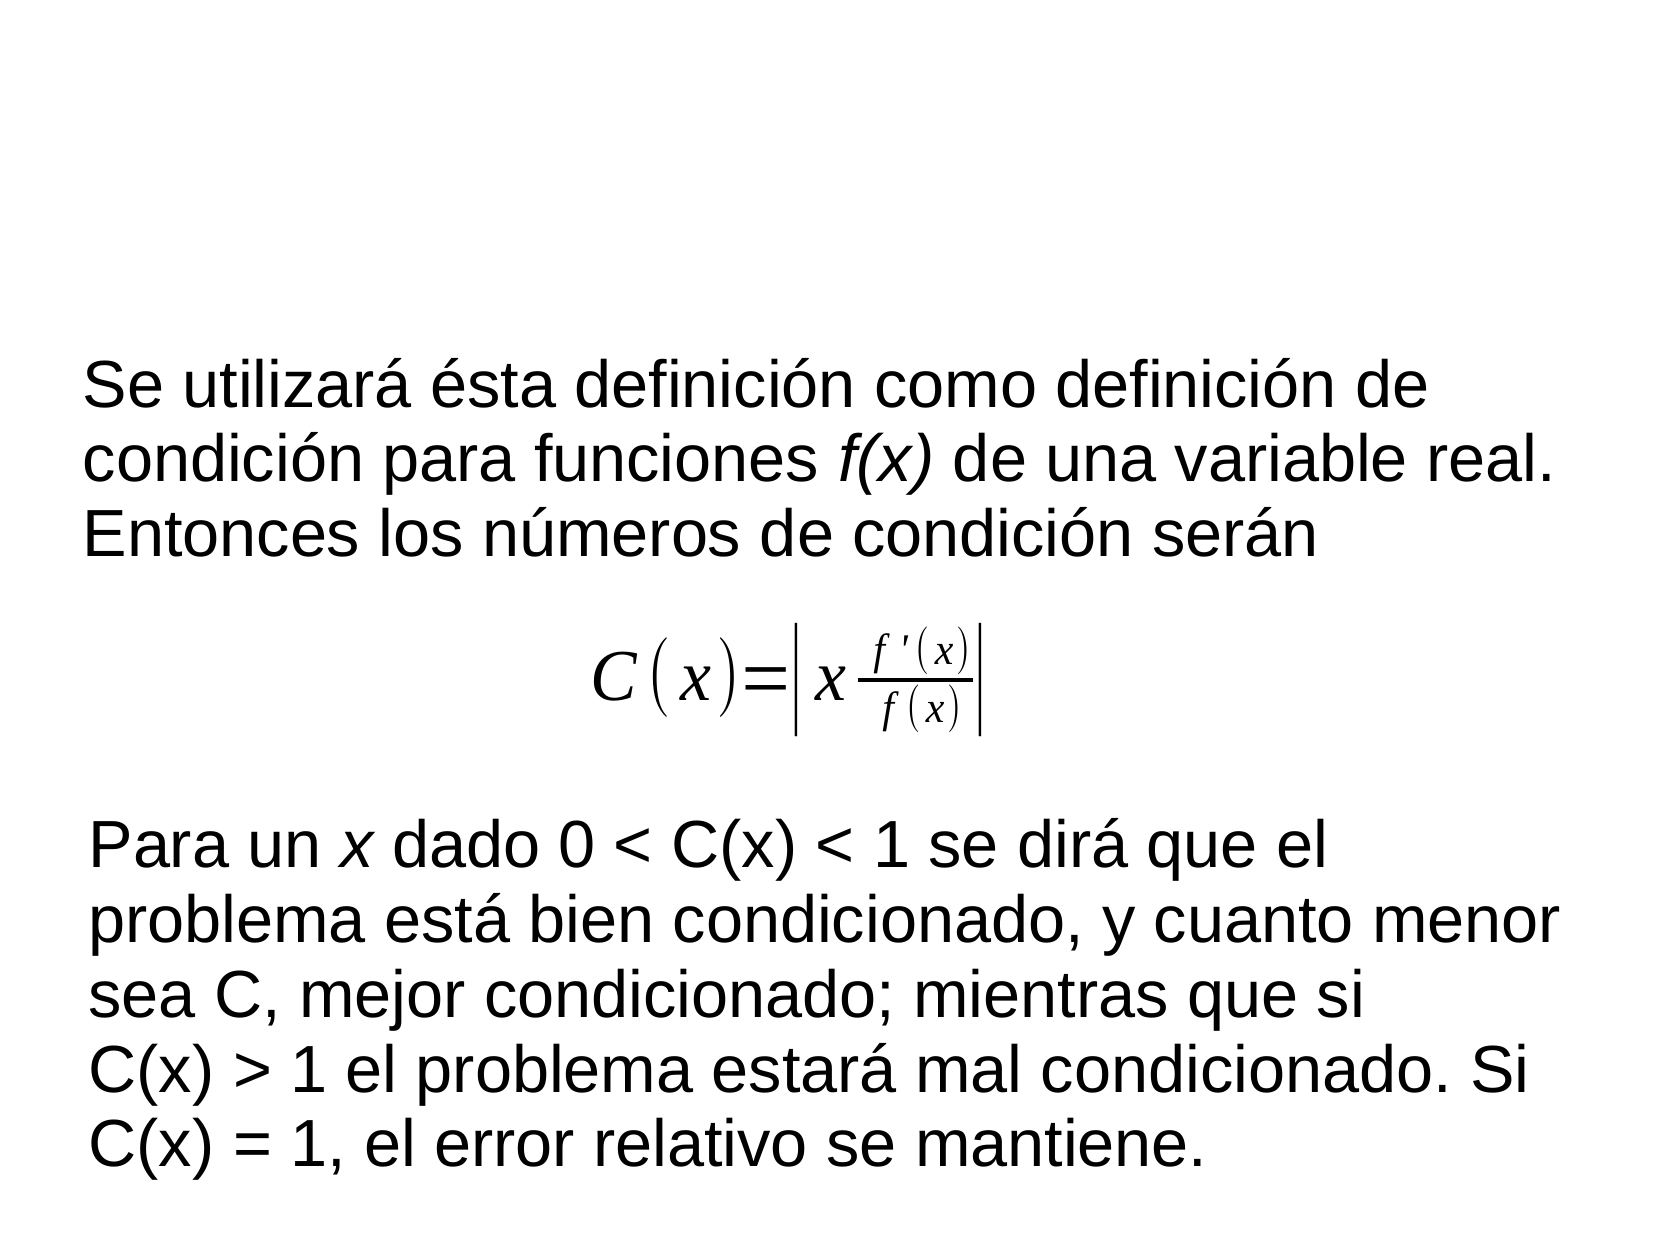

#
Se utilizará ésta definición como definición de condición para funciones f(x) de una variable real. Entonces los números de condición serán
Para un x dado 0 < C(x) < 1 se dirá que el problema está bien condicionado, y cuanto menor sea C, mejor condicionado; mientras que si
C(x) > 1 el problema estará mal condicionado. Si C(x) = 1, el error relativo se mantiene.